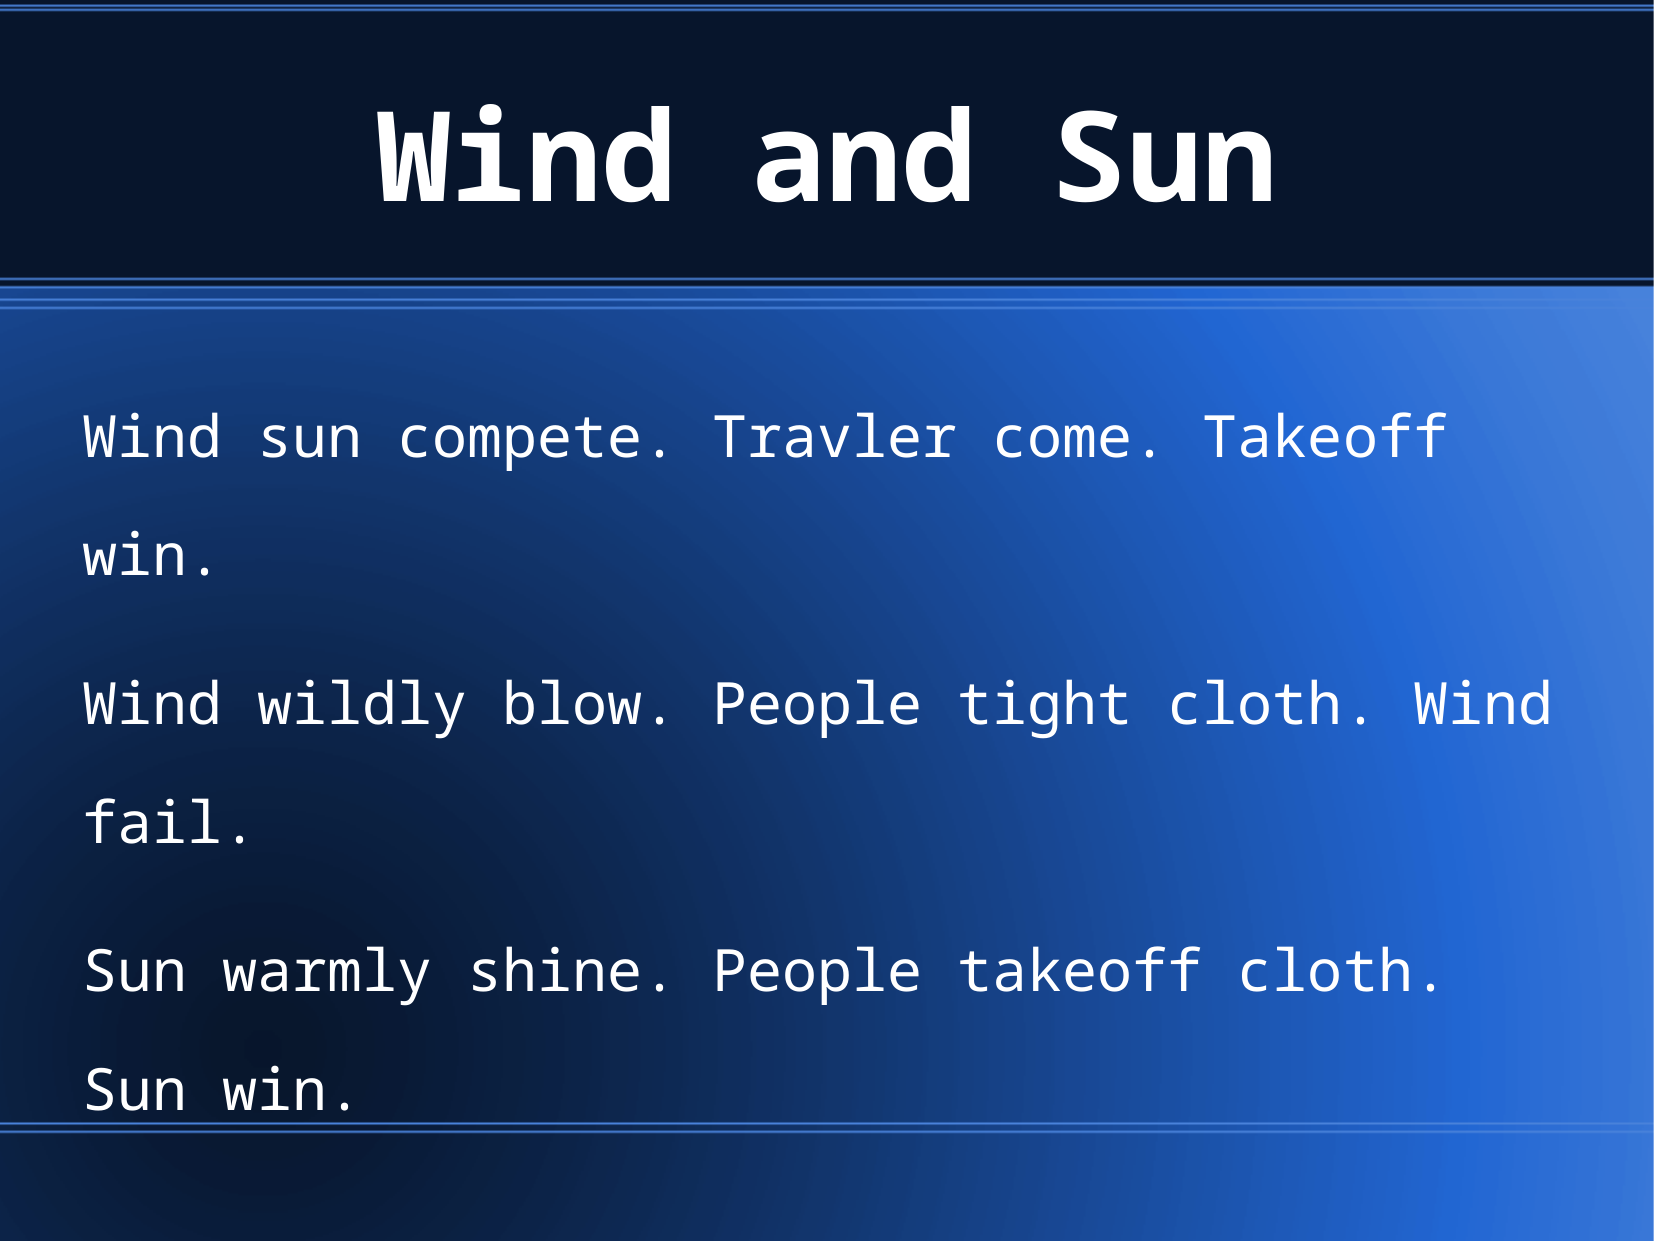

# Wind and Sun
Wind sun compete. Travler come. Takeoff win.
Wind wildly blow. People tight cloth. Wind fail.
Sun warmly shine. People takeoff cloth. Sun win.